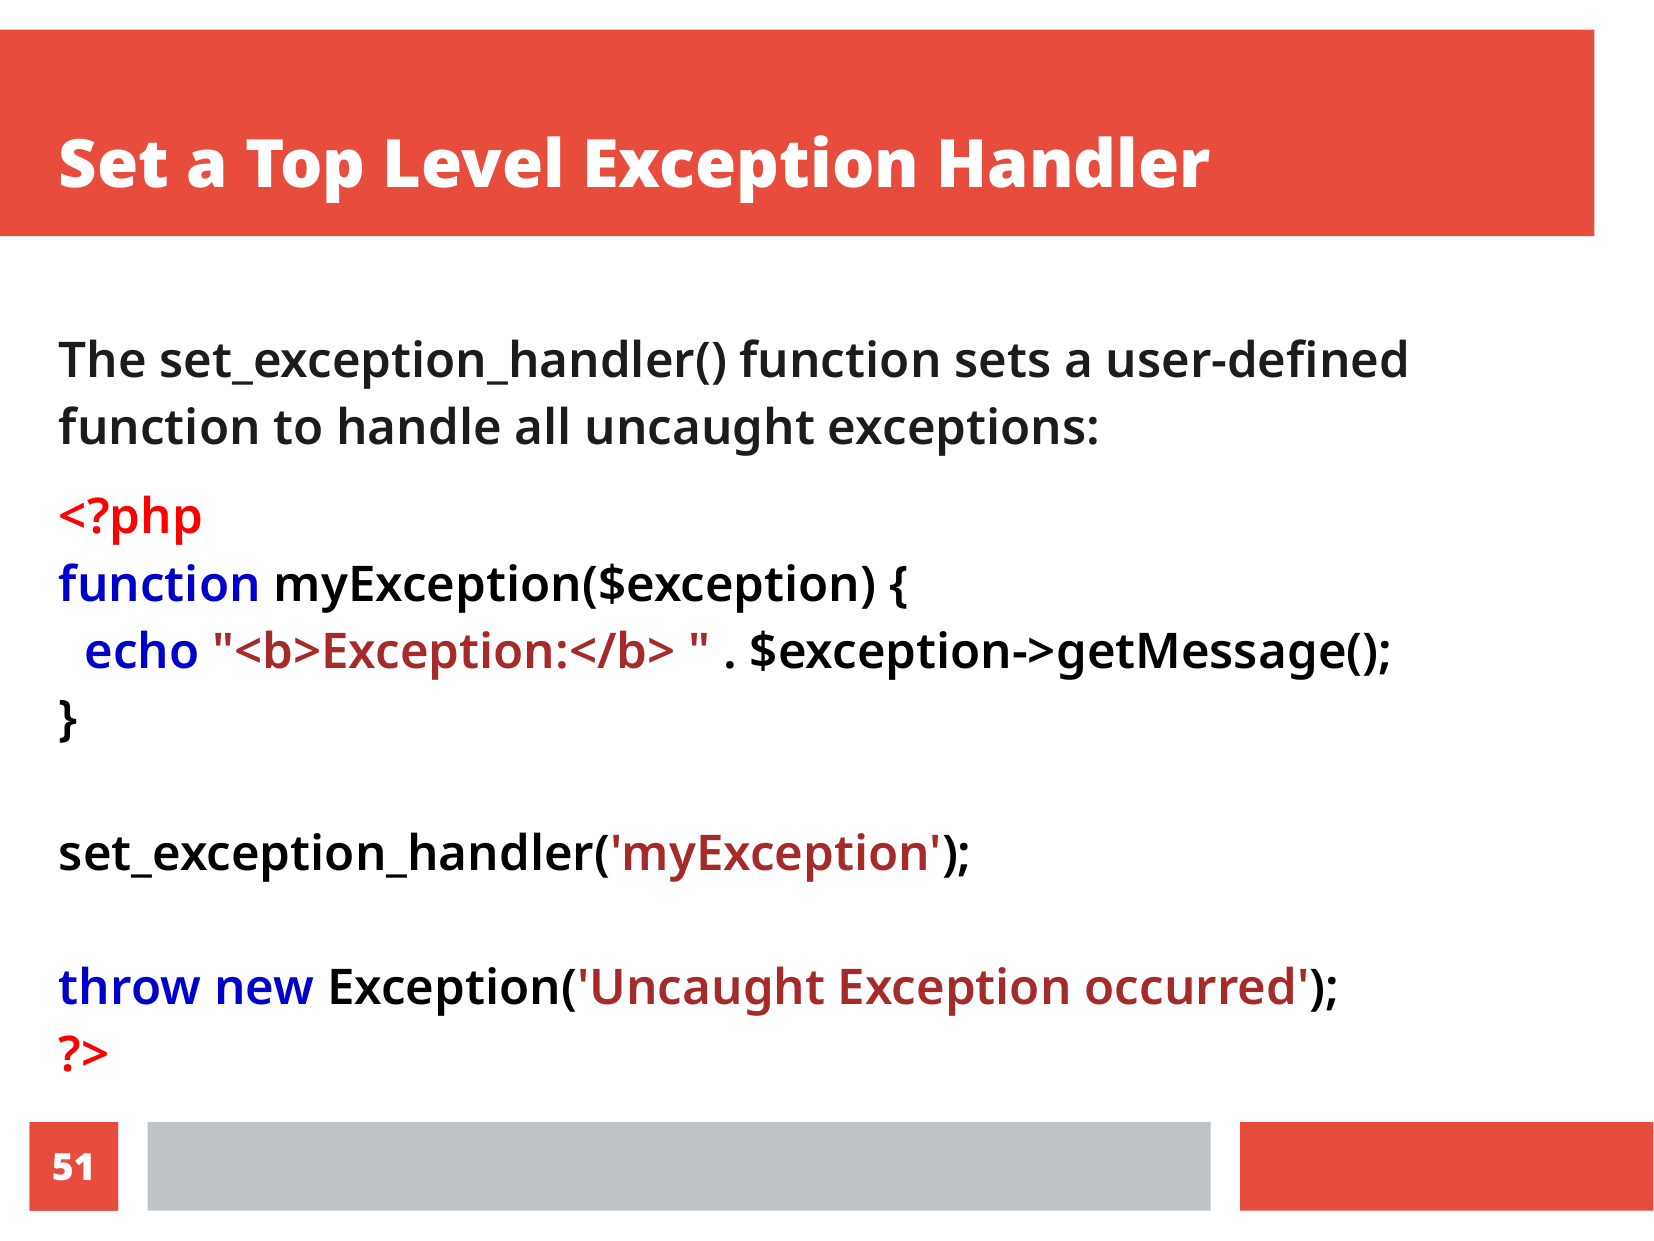

# Set a Top Level Exception Handler
The set_exception_handler() function sets a user-defined function to handle all uncaught exceptions:
<?php
function myException($exception) {
  echo "<b>Exception:</b> " . $exception->getMessage();
}
set_exception_handler('myException');
throw new Exception('Uncaught Exception occurred');
?>
51